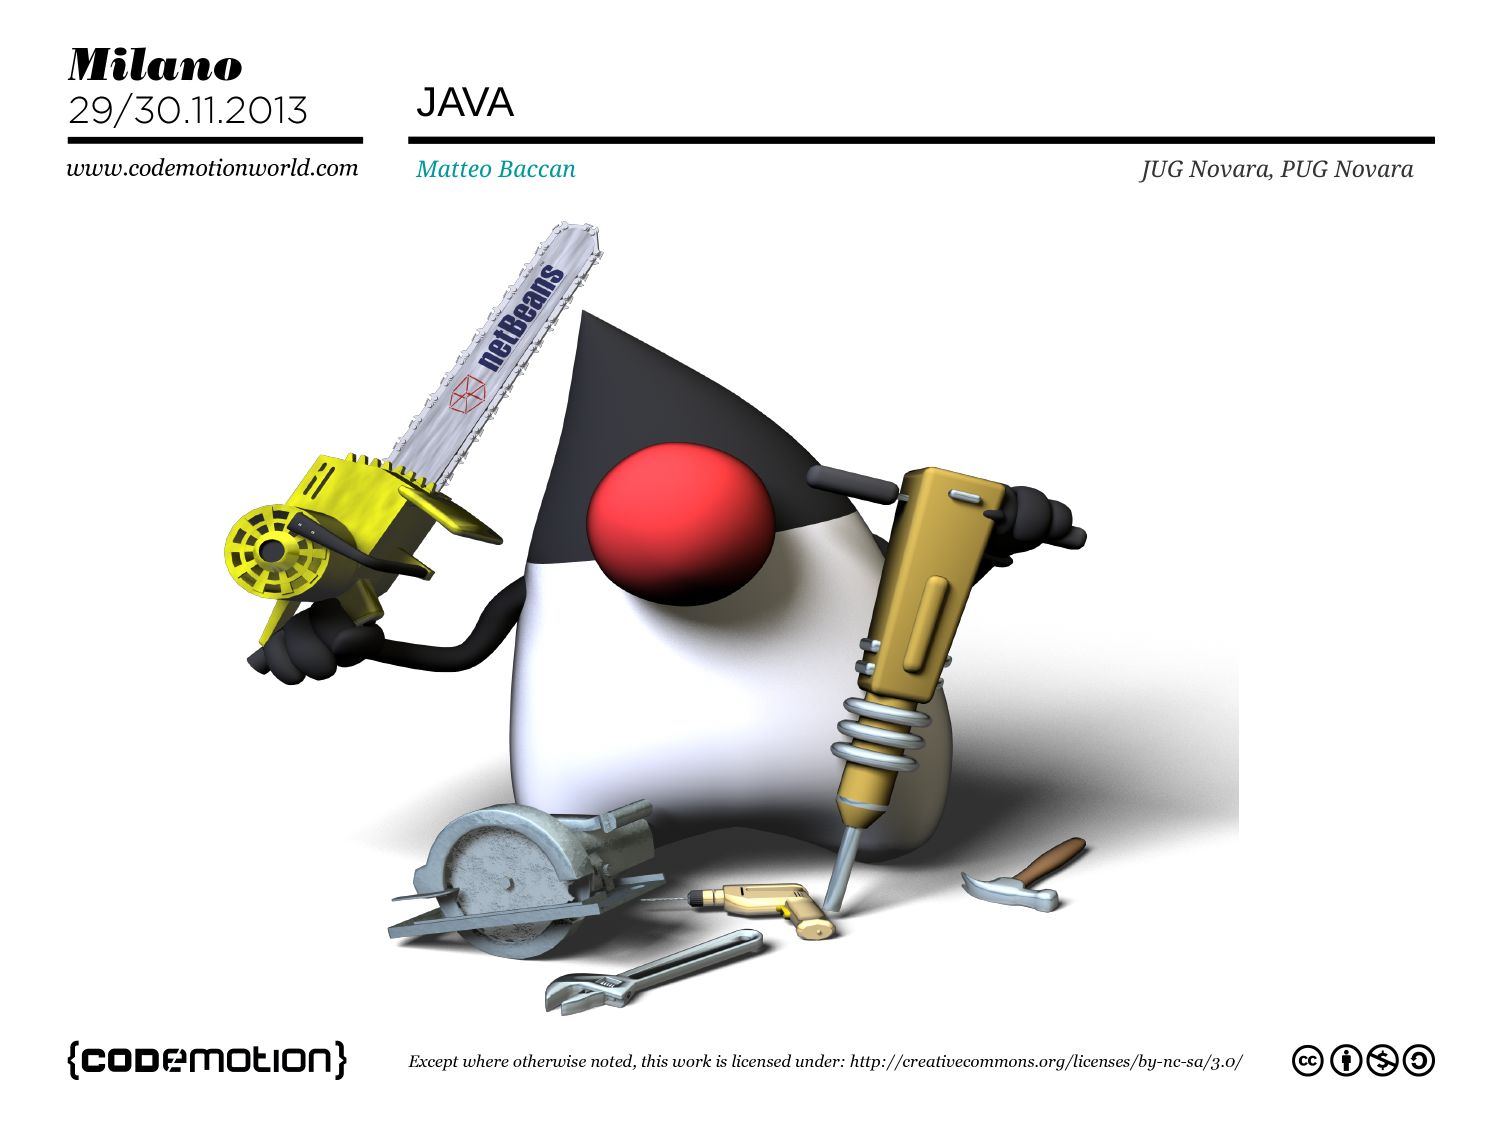

# JAVA
Matteo Baccan
JUG Novara, PUG Novara